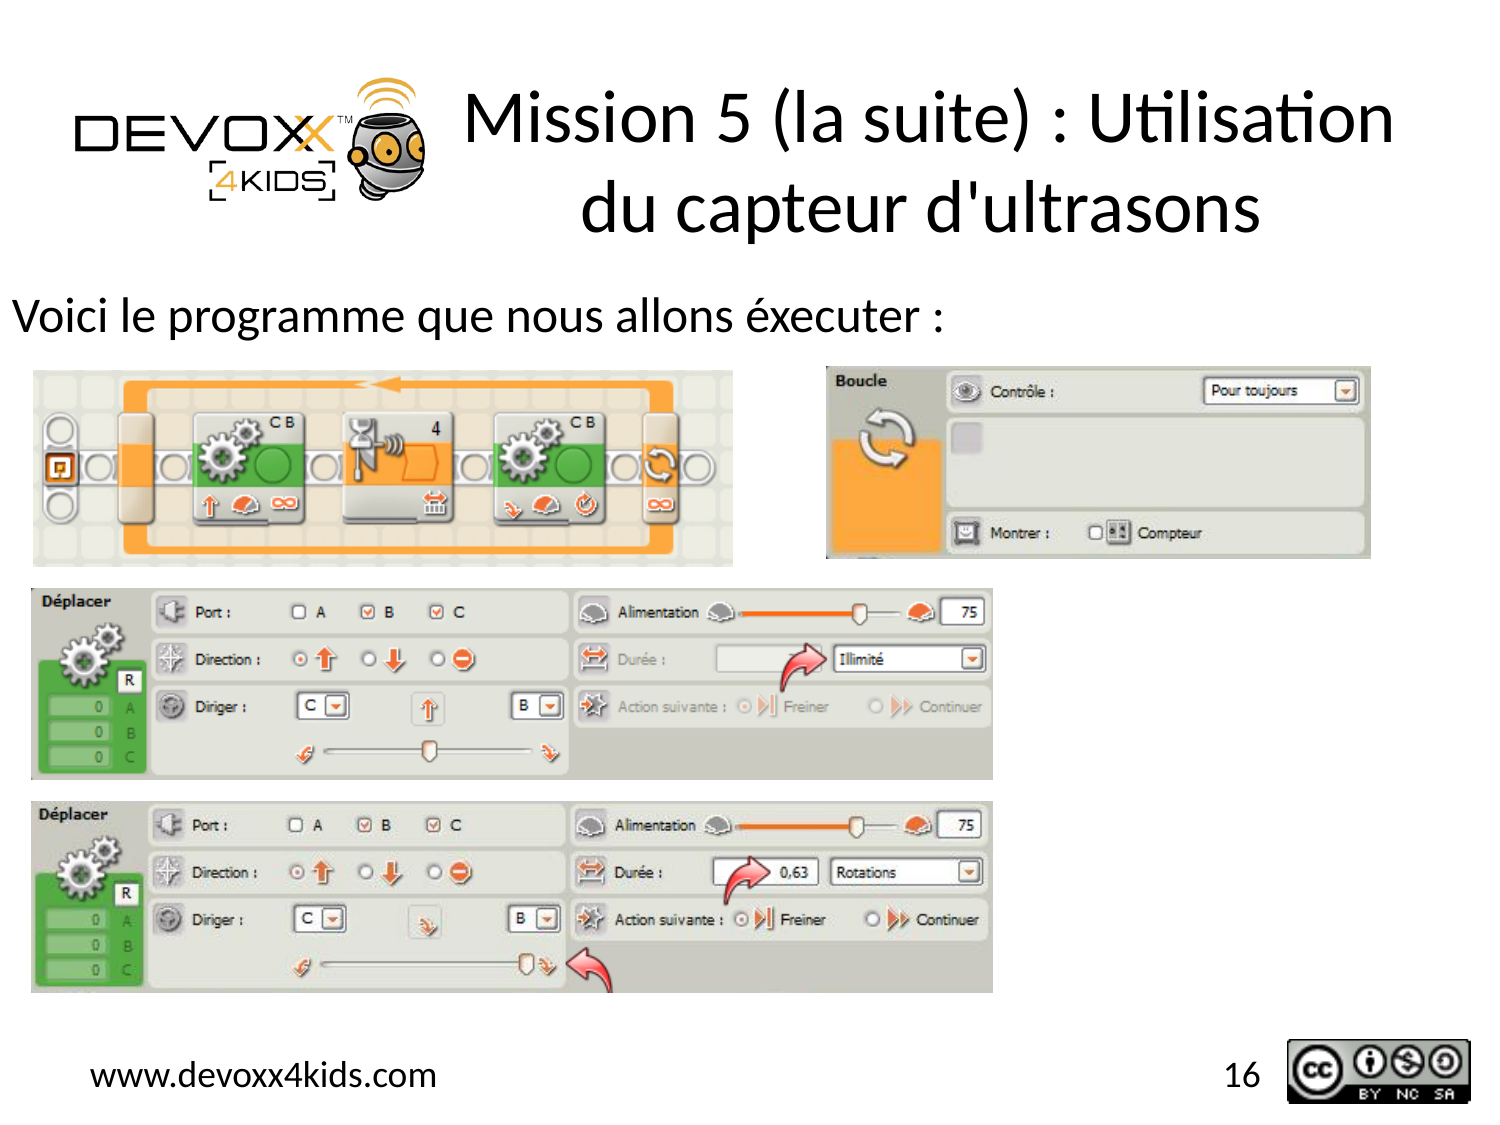

# Mission 5 (la suite) : Utilisation du capteur d'ultrasons
Voici le programme que nous allons éxecuter :